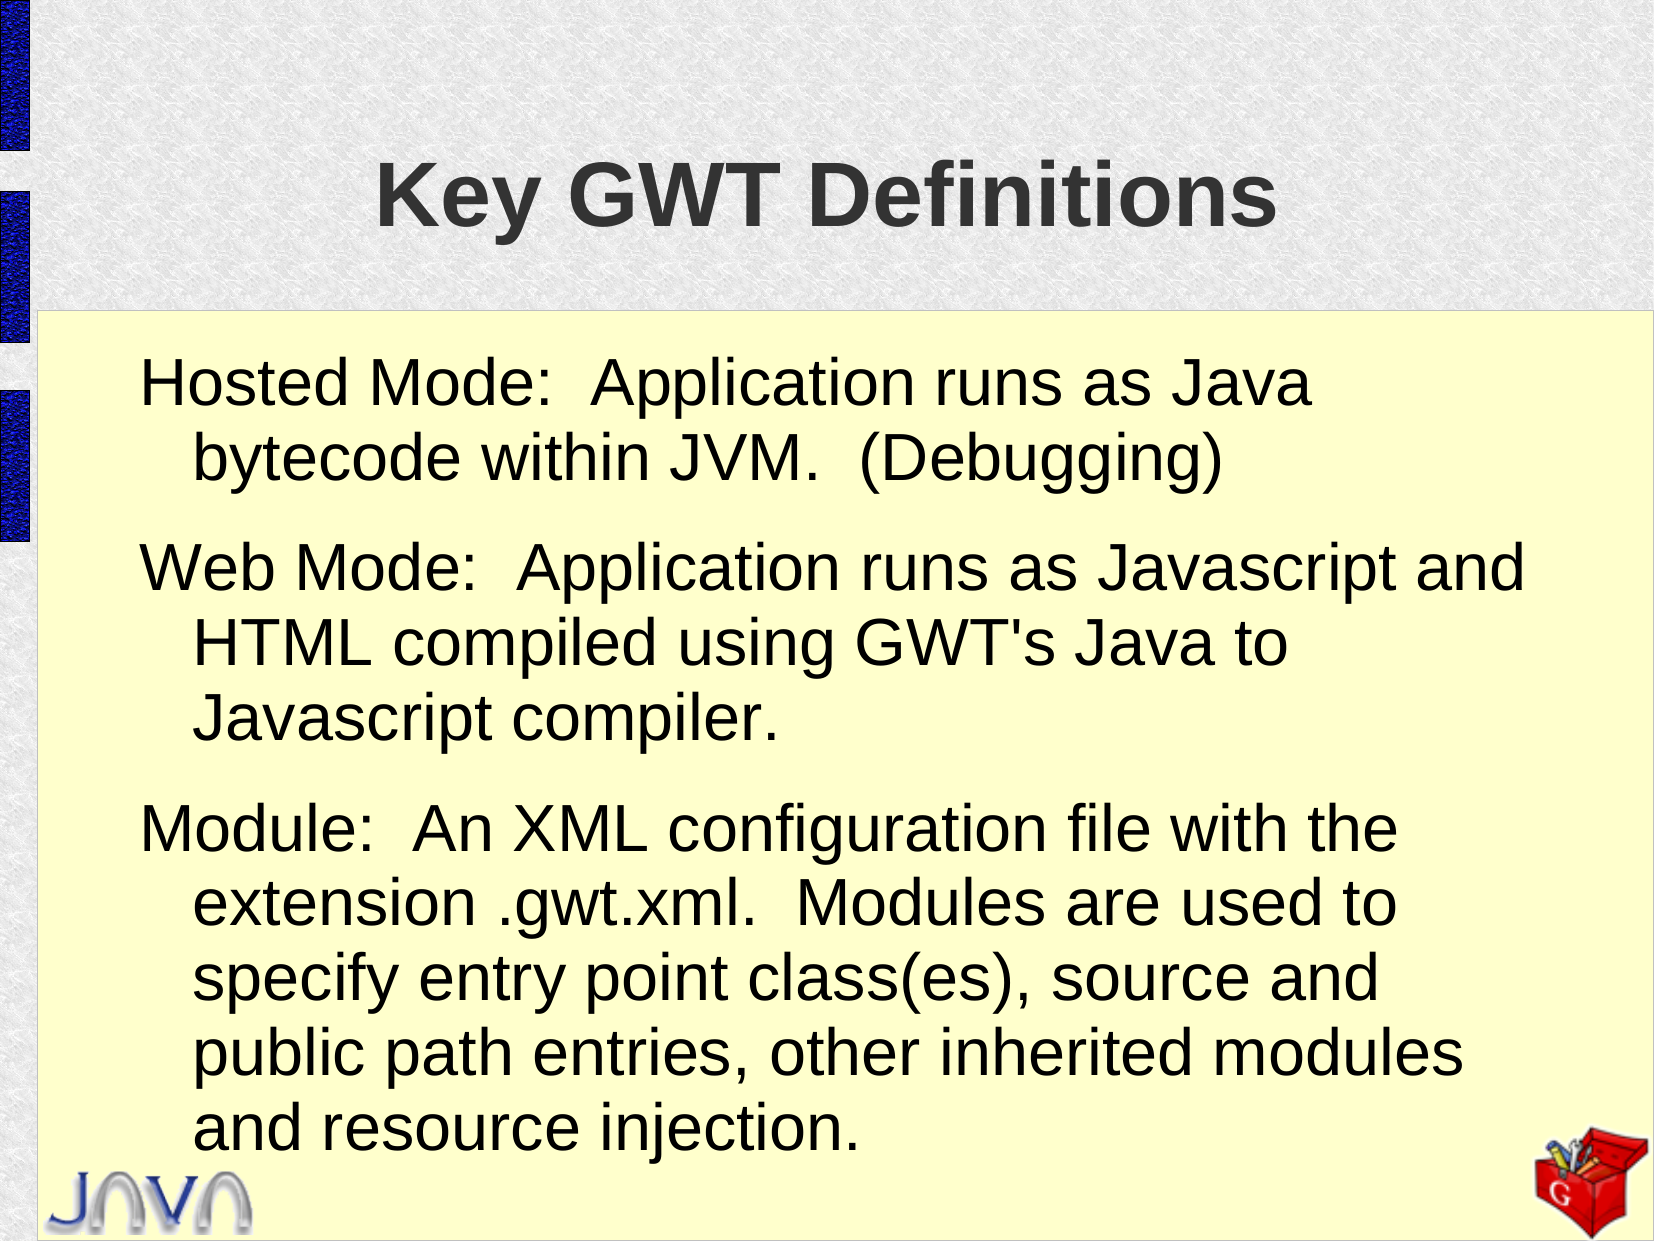

# Key GWT Definitions
Hosted Mode: Application runs as Java bytecode within JVM. (Debugging)
Web Mode: Application runs as Javascript and HTML compiled using GWT's Java to Javascript compiler.
Module: An XML configuration file with the extension .gwt.xml. Modules are used to specify entry point class(es), source and public path entries, other inherited modules and resource injection.